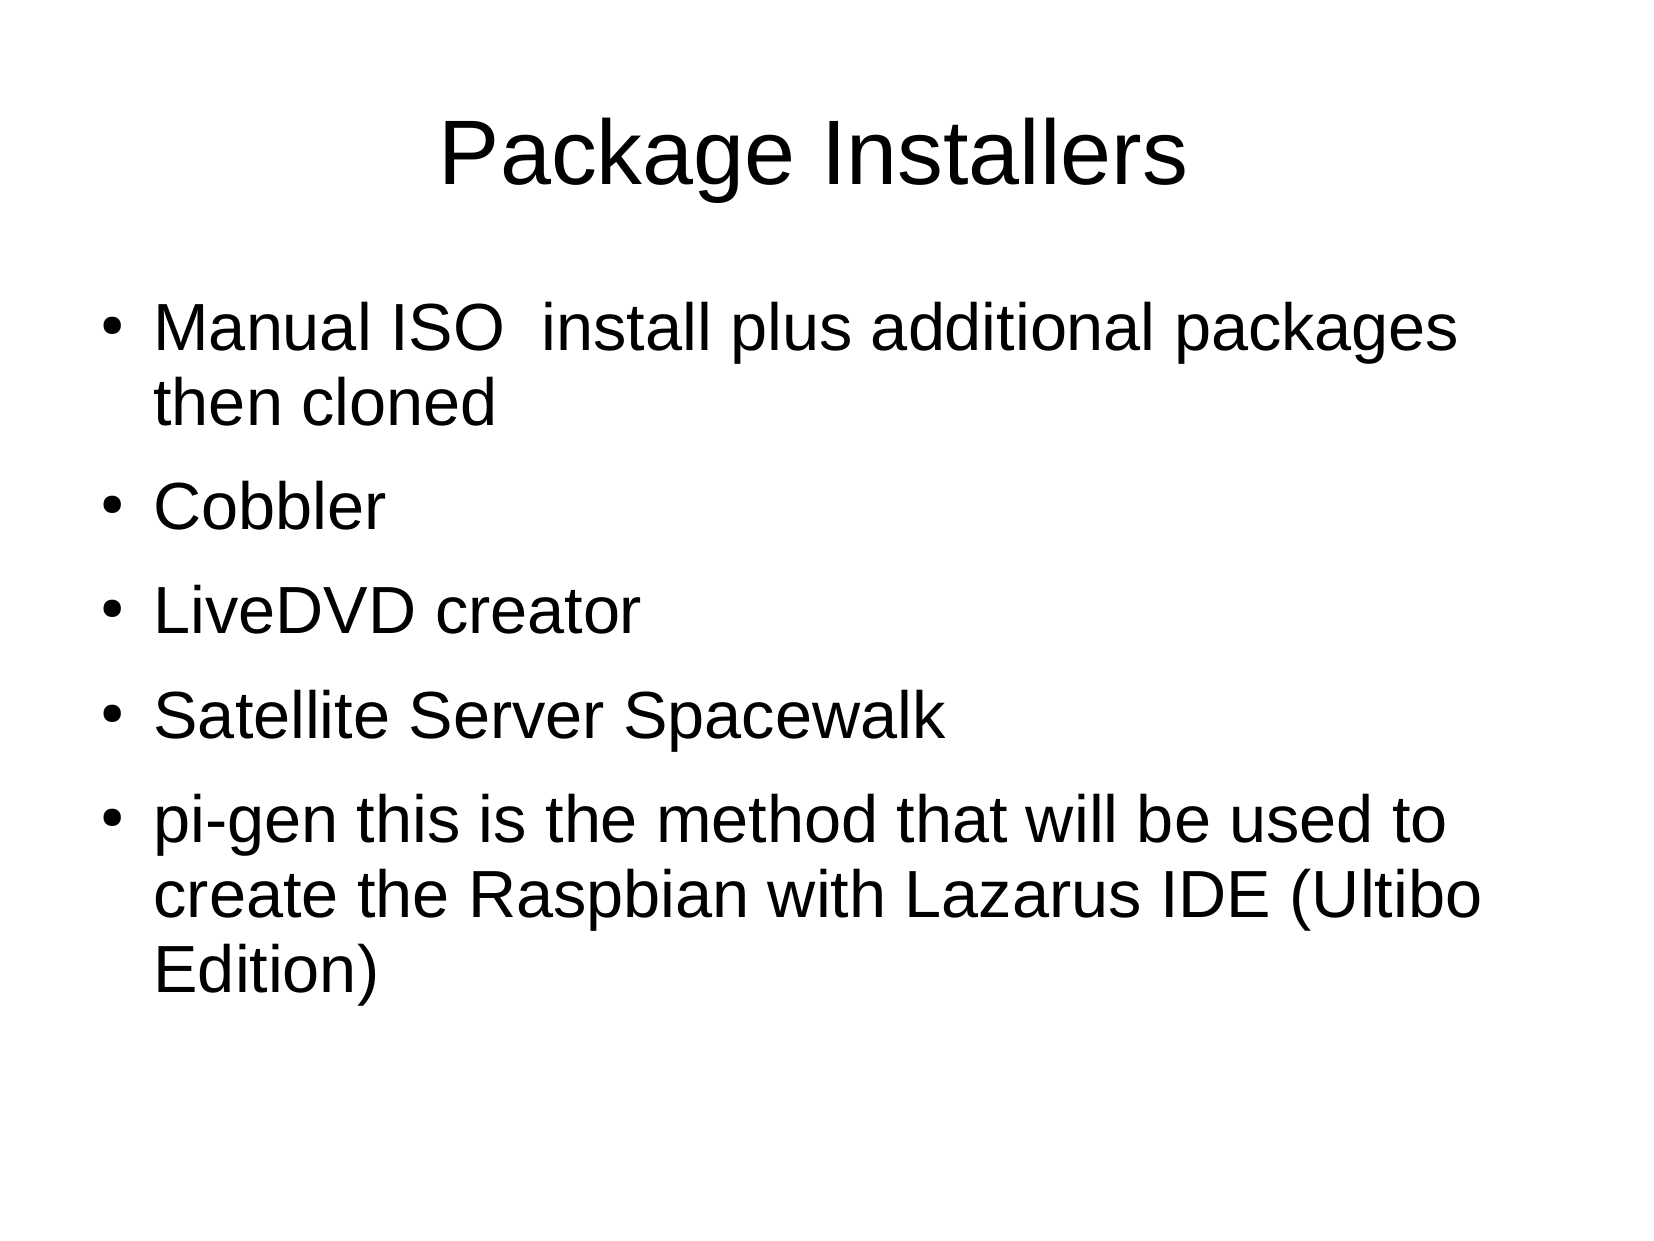

# Package Installers
Manual ISO install plus additional packages then cloned
Cobbler
LiveDVD creator
Satellite Server Spacewalk
pi-gen this is the method that will be used to create the Raspbian with Lazarus IDE (Ultibo Edition)